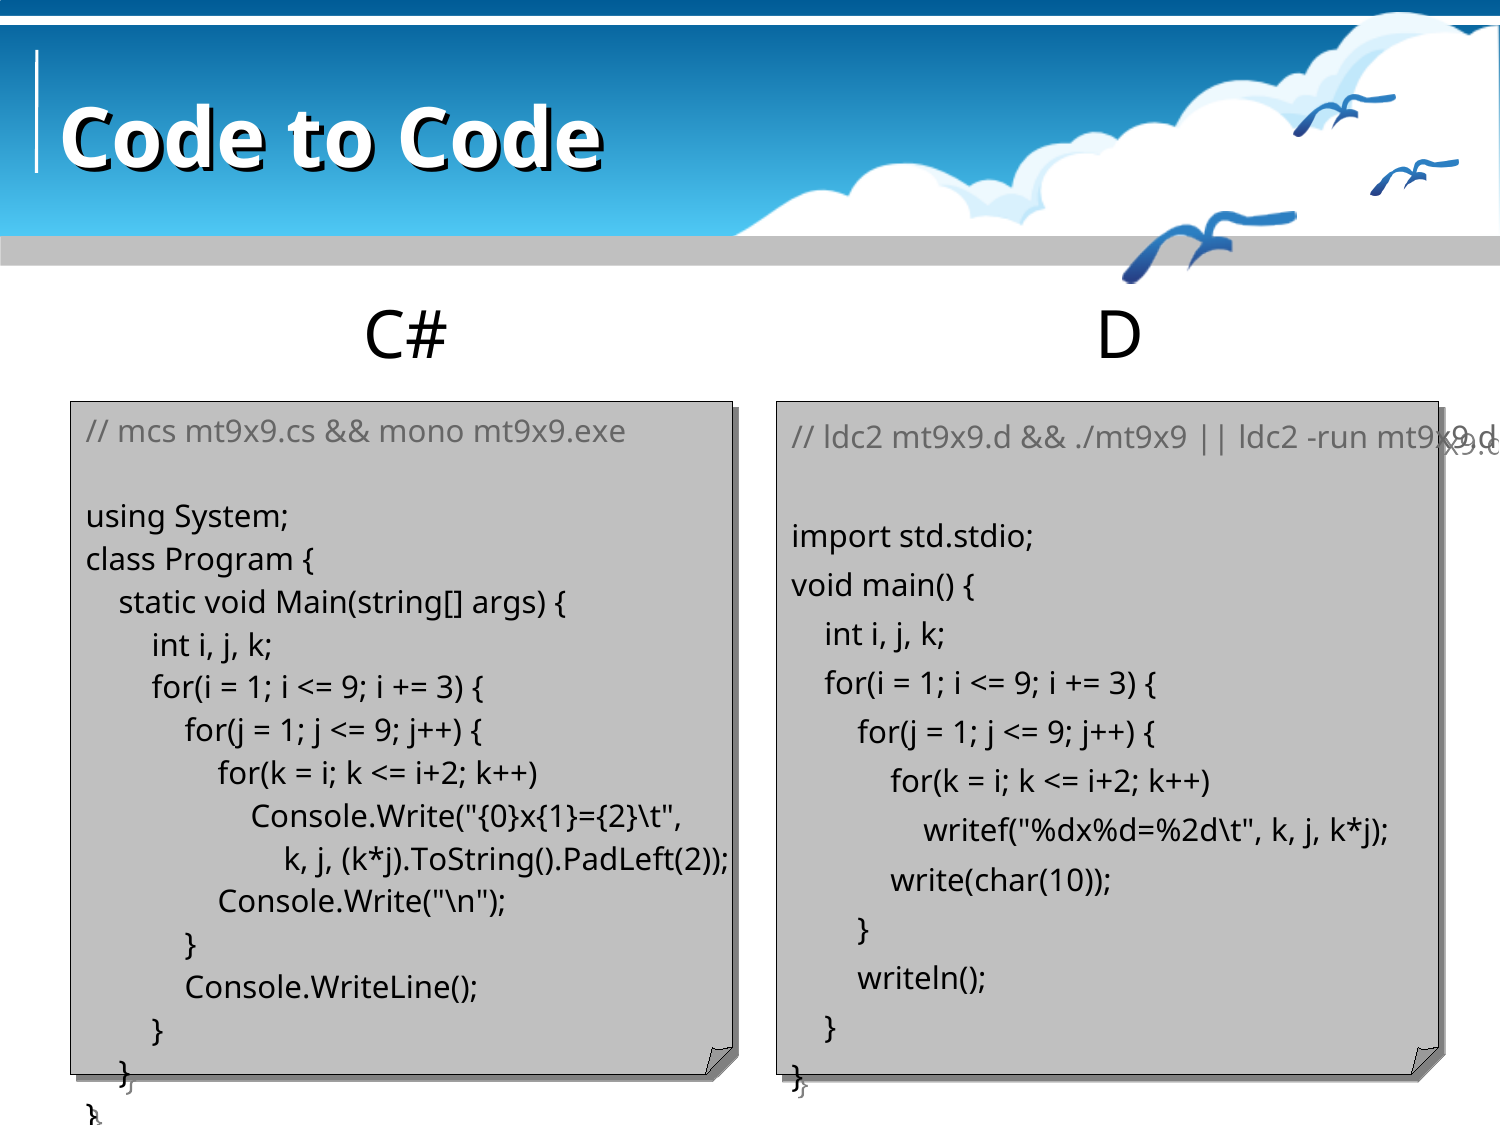

# Code to Code
D
C#
// mcs mt9x9.cs && mono mt9x9.exe
using System;
class Program {
 static void Main(string[] args) {
 int i, j, k;
 for(i = 1; i <= 9; i += 3) {
 for(j = 1; j <= 9; j++) {
 for(k = i; k <= i+2; k++)
 Console.Write("{0}x{1}={2}\t",
 k, j, (k*j).ToString().PadLeft(2));
 Console.Write("\n");
 }
 Console.WriteLine();
 }
 }
}
// ldc2 mt9x9.d && ./mt9x9 || ldc2 -run mt9x9.d
import std.stdio;
void main() {
 int i, j, k;
 for(i = 1; i <= 9; i += 3) {
 for(j = 1; j <= 9; j++) {
 for(k = i; k <= i+2; k++)
 writef("%dx%d=%2d\t", k, j, k*j);
 write(char(10));
 }
 writeln();
 }
}